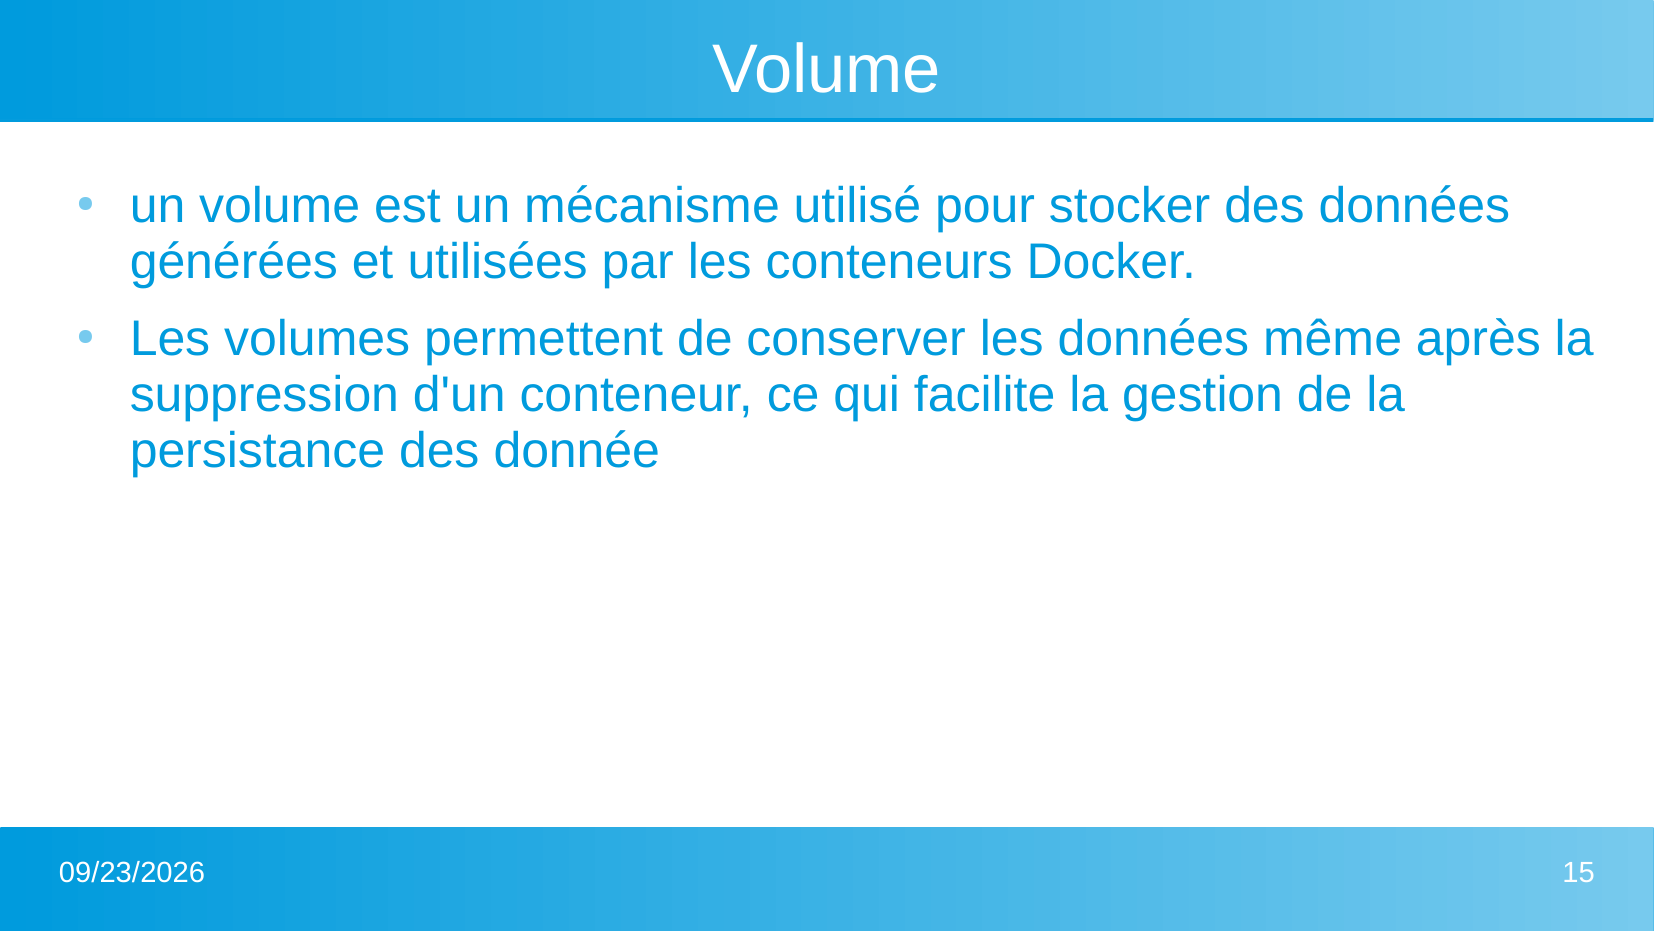

# Volume
un volume est un mécanisme utilisé pour stocker des données générées et utilisées par les conteneurs Docker.
Les volumes permettent de conserver les données même après la suppression d'un conteneur, ce qui facilite la gestion de la persistance des donnée
15